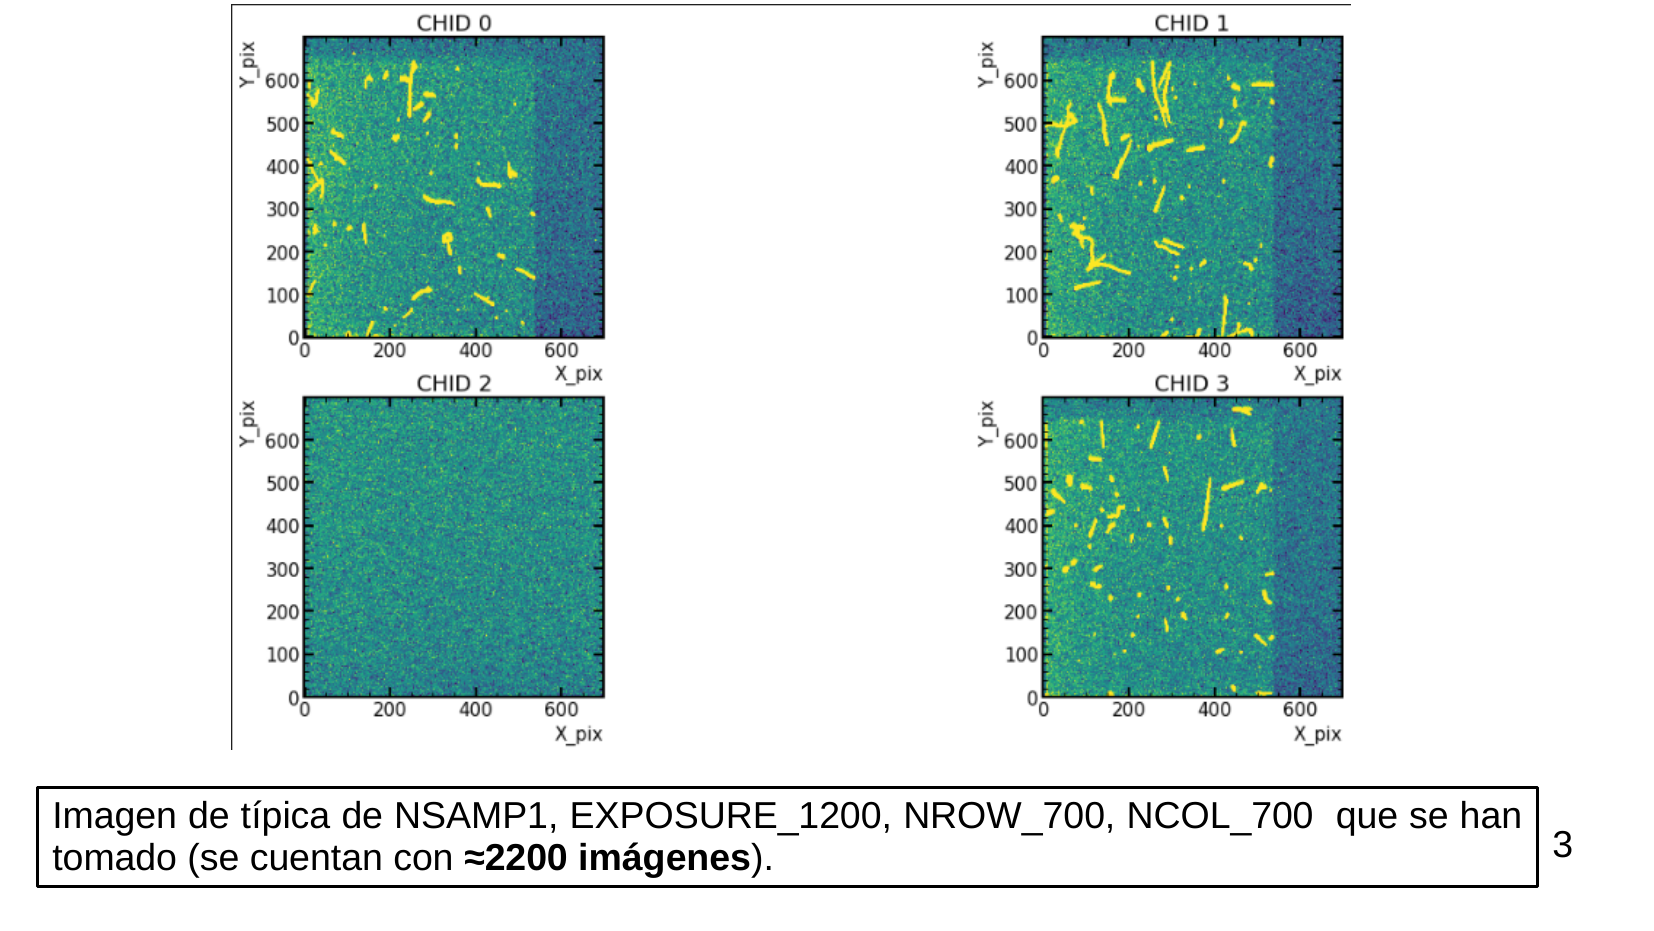

Imagen de típica de NSAMP1, EXPOSURE_1200, NROW_700, NCOL_700 que se han tomado (se cuentan con ≈2200 imágenes).